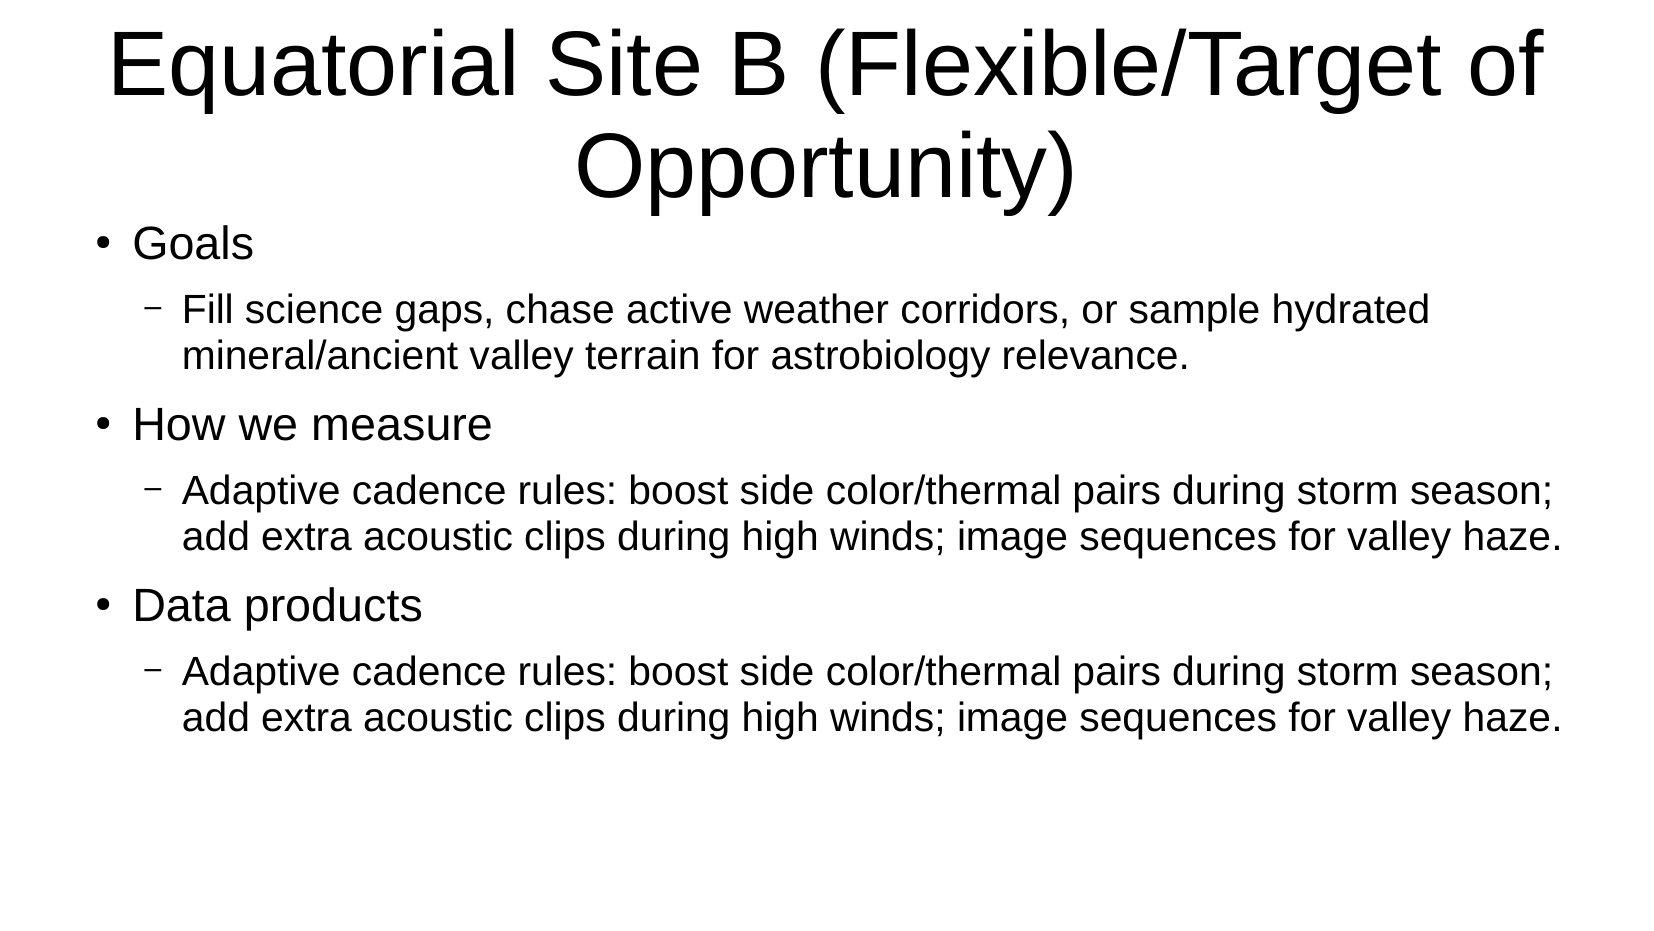

# Equatorial Site B (Flexible/Target of Opportunity)
Goals
Fill science gaps, chase active weather corridors, or sample hydrated mineral/ancient valley terrain for astrobiology relevance.
How we measure
Adaptive cadence rules: boost side color/thermal pairs during storm season; add extra acoustic clips during high winds; image sequences for valley haze.
Data products
Adaptive cadence rules: boost side color/thermal pairs during storm season; add extra acoustic clips during high winds; image sequences for valley haze.